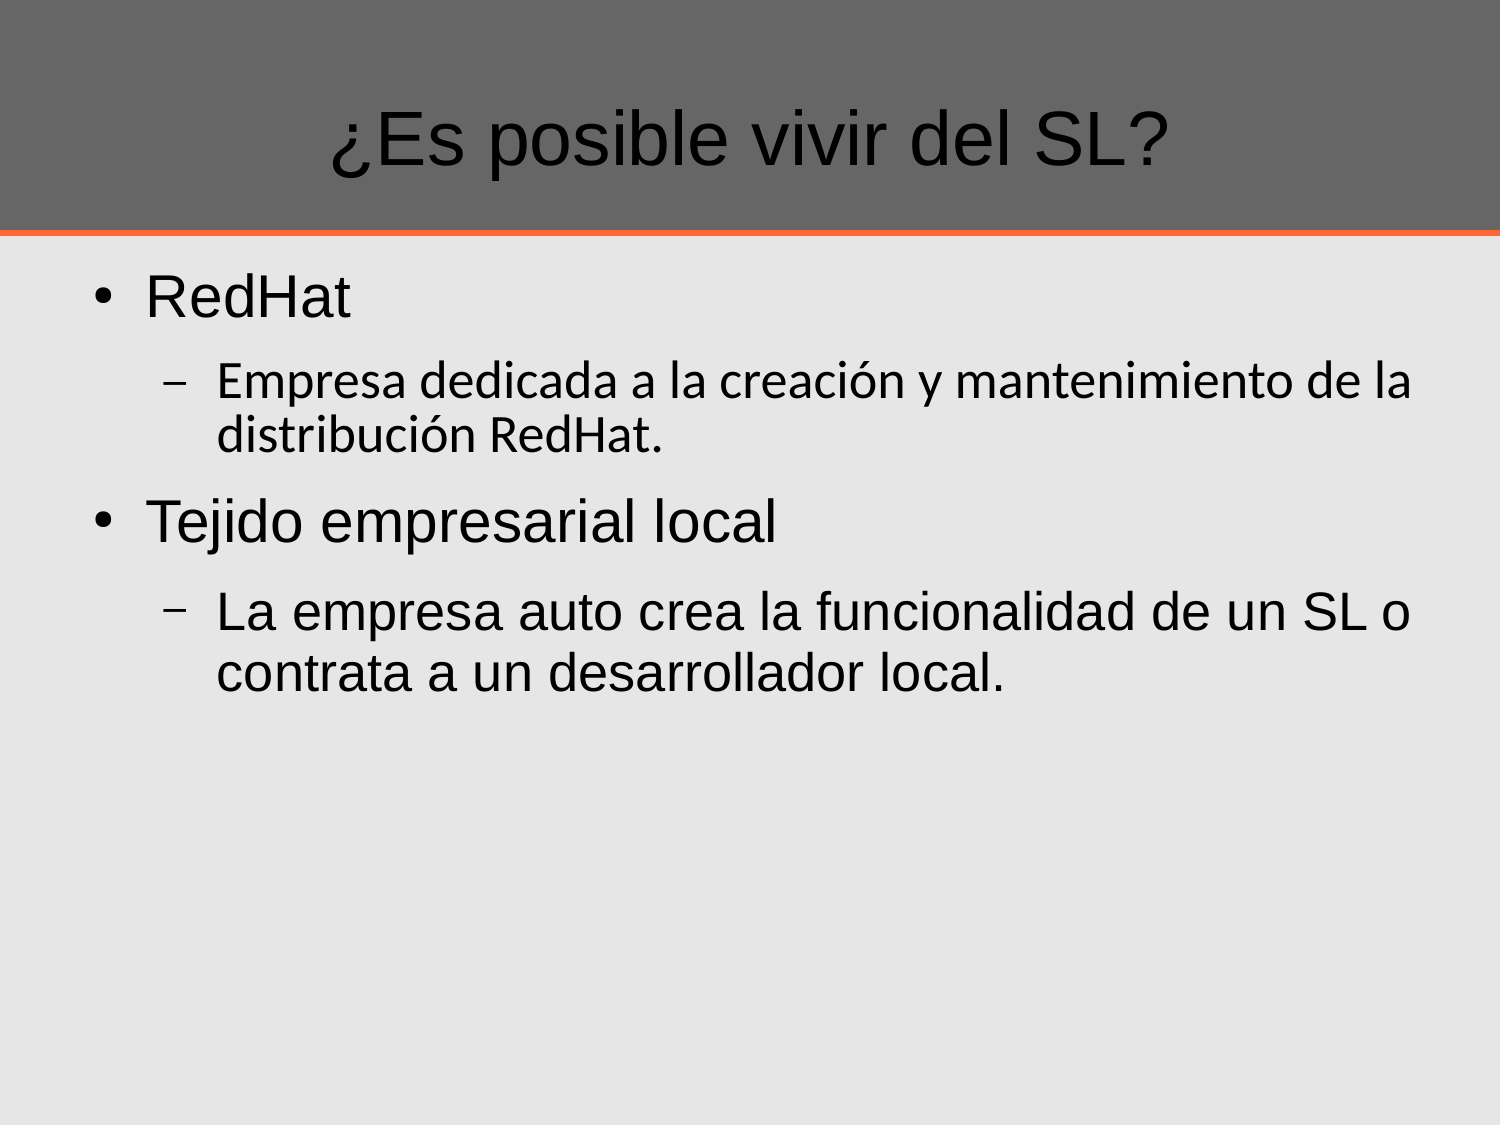

# ¿Es posible vivir del SL?
RedHat
Empresa dedicada a la creación y mantenimiento de la distribución RedHat.
Tejido empresarial local
La empresa auto crea la funcionalidad de un SL o contrata a un desarrollador local.